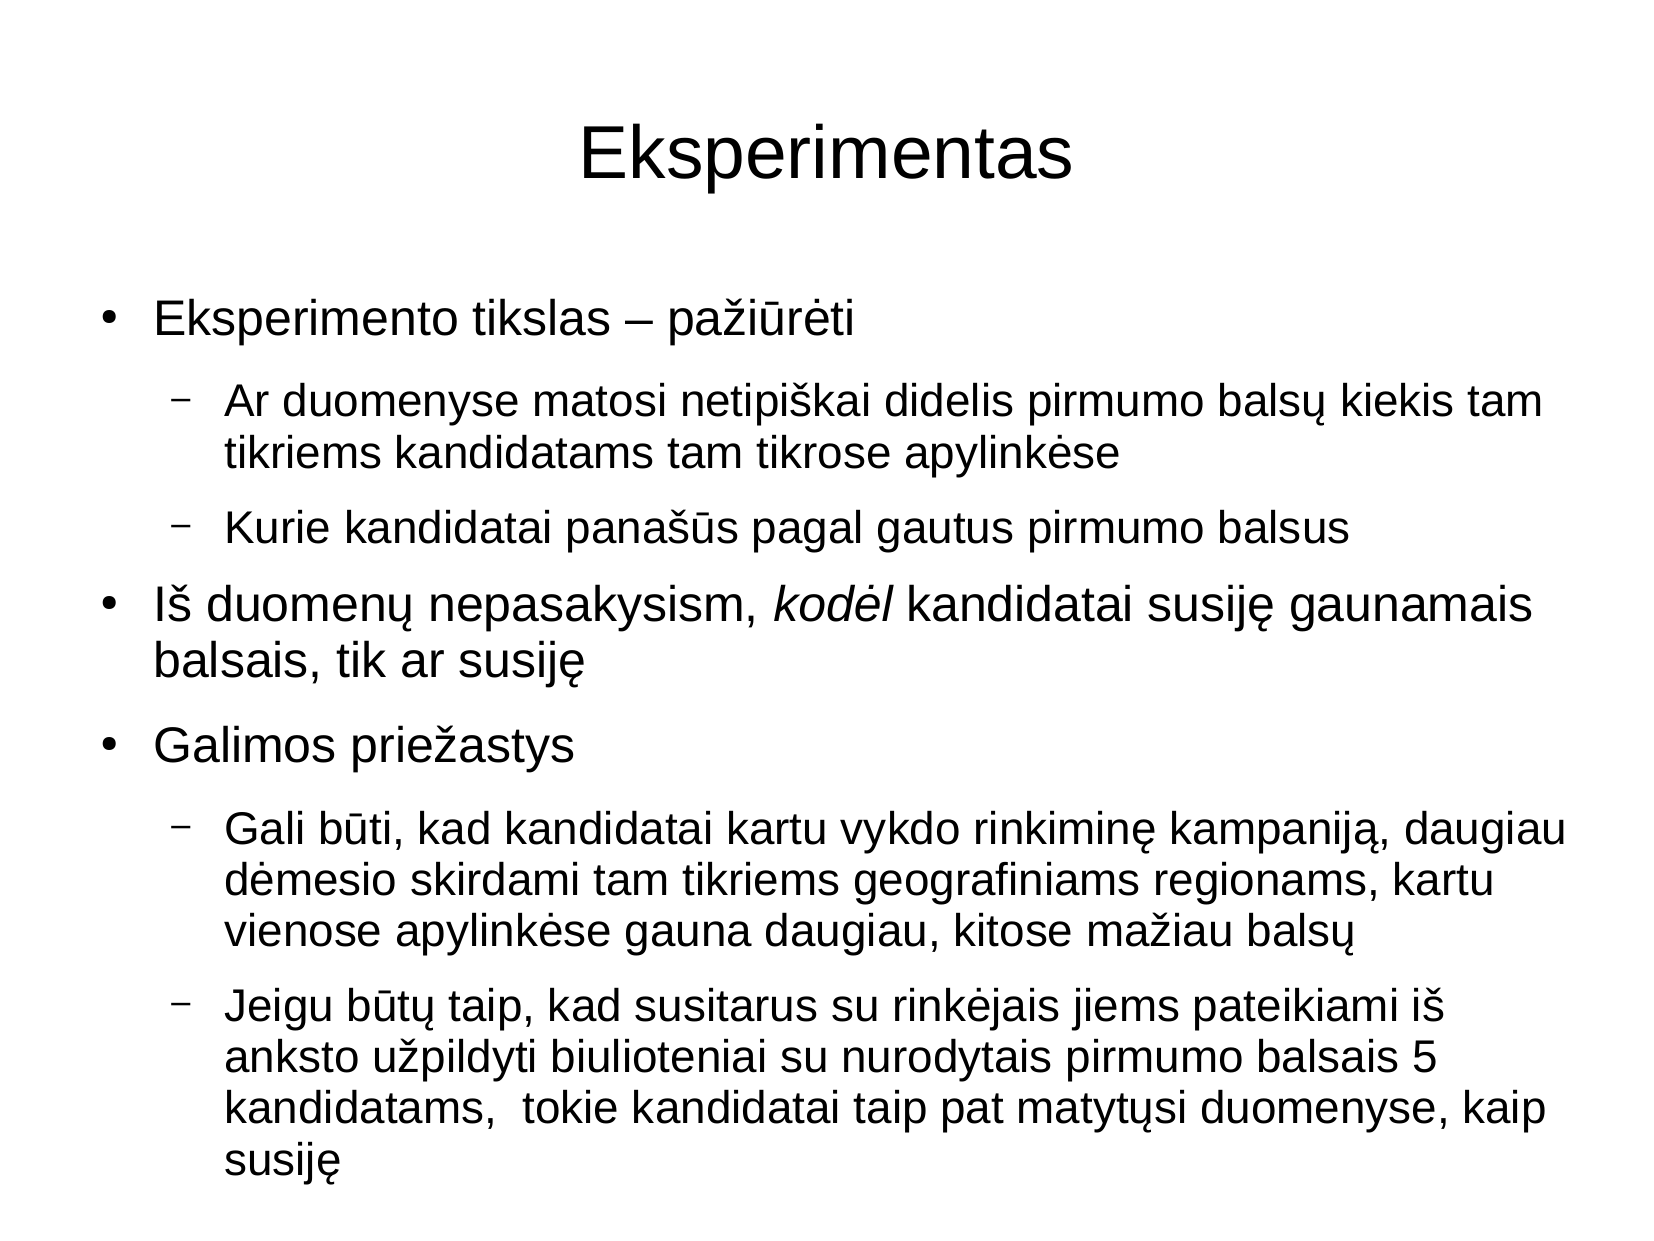

# Eksperimentas
Eksperimento tikslas – pažiūrėti
Ar duomenyse matosi netipiškai didelis pirmumo balsų kiekis tam tikriems kandidatams tam tikrose apylinkėse
Kurie kandidatai panašūs pagal gautus pirmumo balsus
Iš duomenų nepasakysism, kodėl kandidatai susiję gaunamais balsais, tik ar susiję
Galimos priežastys
Gali būti, kad kandidatai kartu vykdo rinkiminę kampaniją, daugiau dėmesio skirdami tam tikriems geografiniams regionams, kartu vienose apylinkėse gauna daugiau, kitose mažiau balsų
Jeigu būtų taip, kad susitarus su rinkėjais jiems pateikiami iš anksto užpildyti biulioteniai su nurodytais pirmumo balsais 5 kandidatams, tokie kandidatai taip pat matytųsi duomenyse, kaip susiję